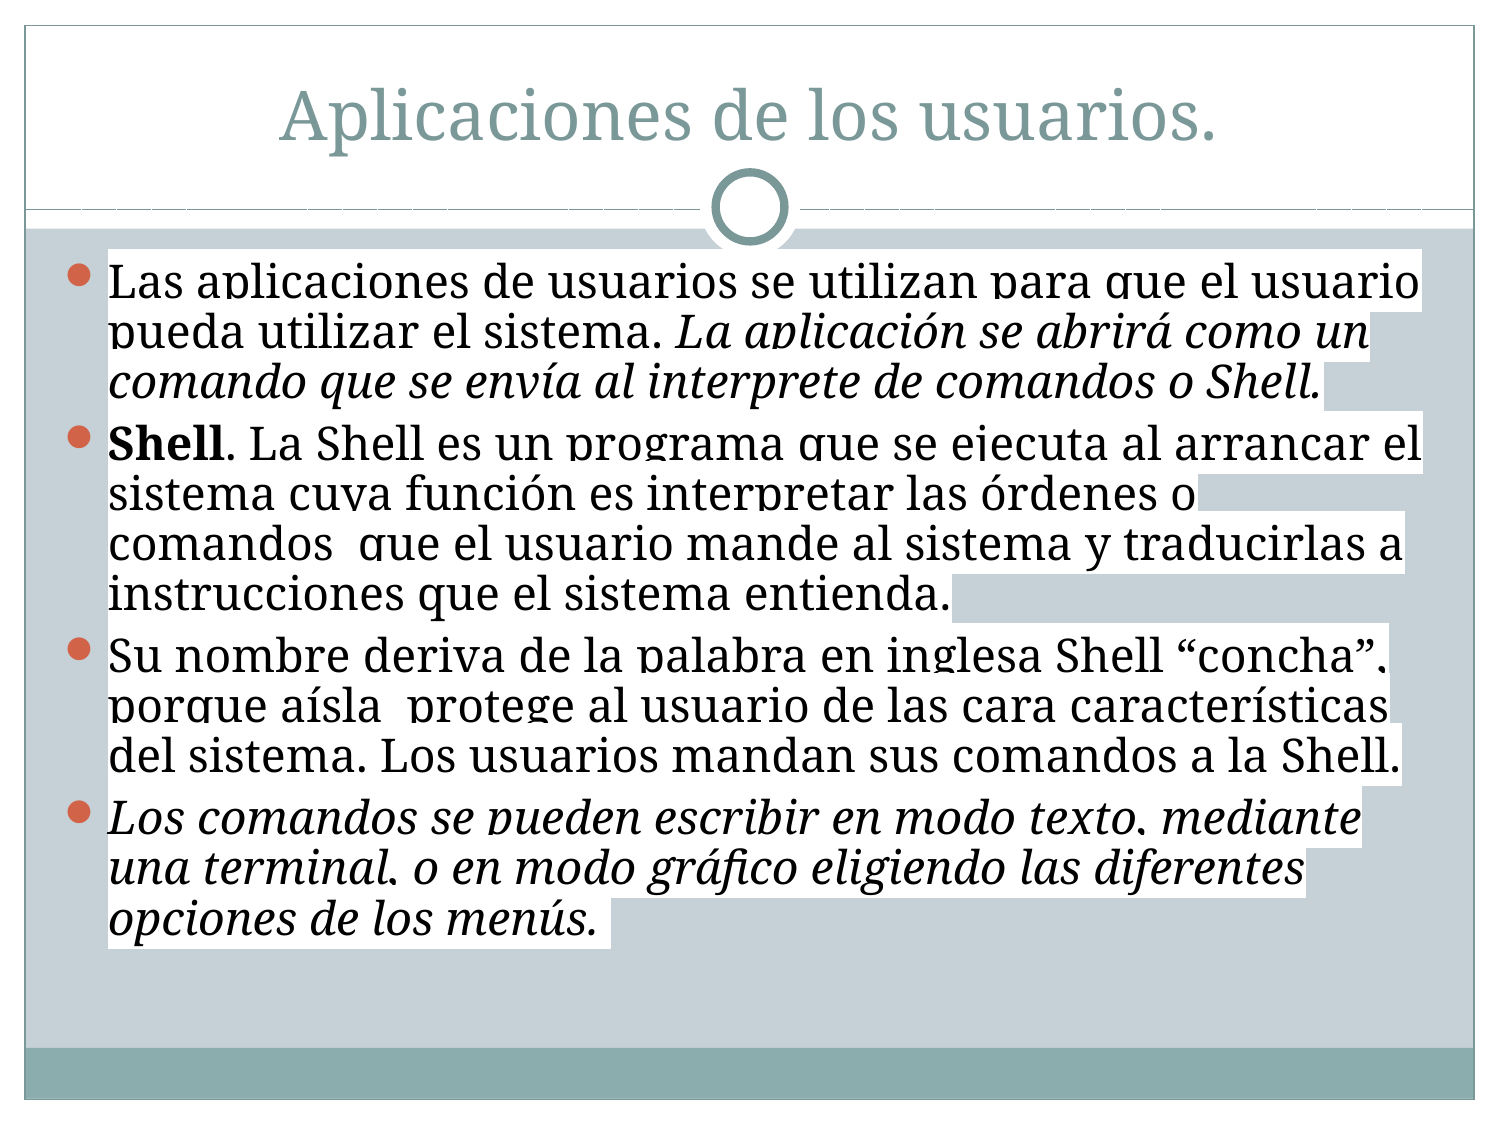

# Aplicaciones de los usuarios.
Las aplicaciones de usuarios se utilizan para que el usuario pueda utilizar el sistema. La aplicación se abrirá como un comando que se envía al interprete de comandos o Shell.
Shell. La Shell es un programa que se ejecuta al arrancar el sistema cuya función es interpretar las órdenes o comandos que el usuario mande al sistema y traducirlas a instrucciones que el sistema entienda.
Su nombre deriva de la palabra en inglesa Shell “concha”, porque aísla protege al usuario de las cara características del sistema. Los usuarios mandan sus comandos a la Shell.
Los comandos se pueden escribir en modo texto, mediante una terminal, o en modo gráfico eligiendo las diferentes opciones de los menús.